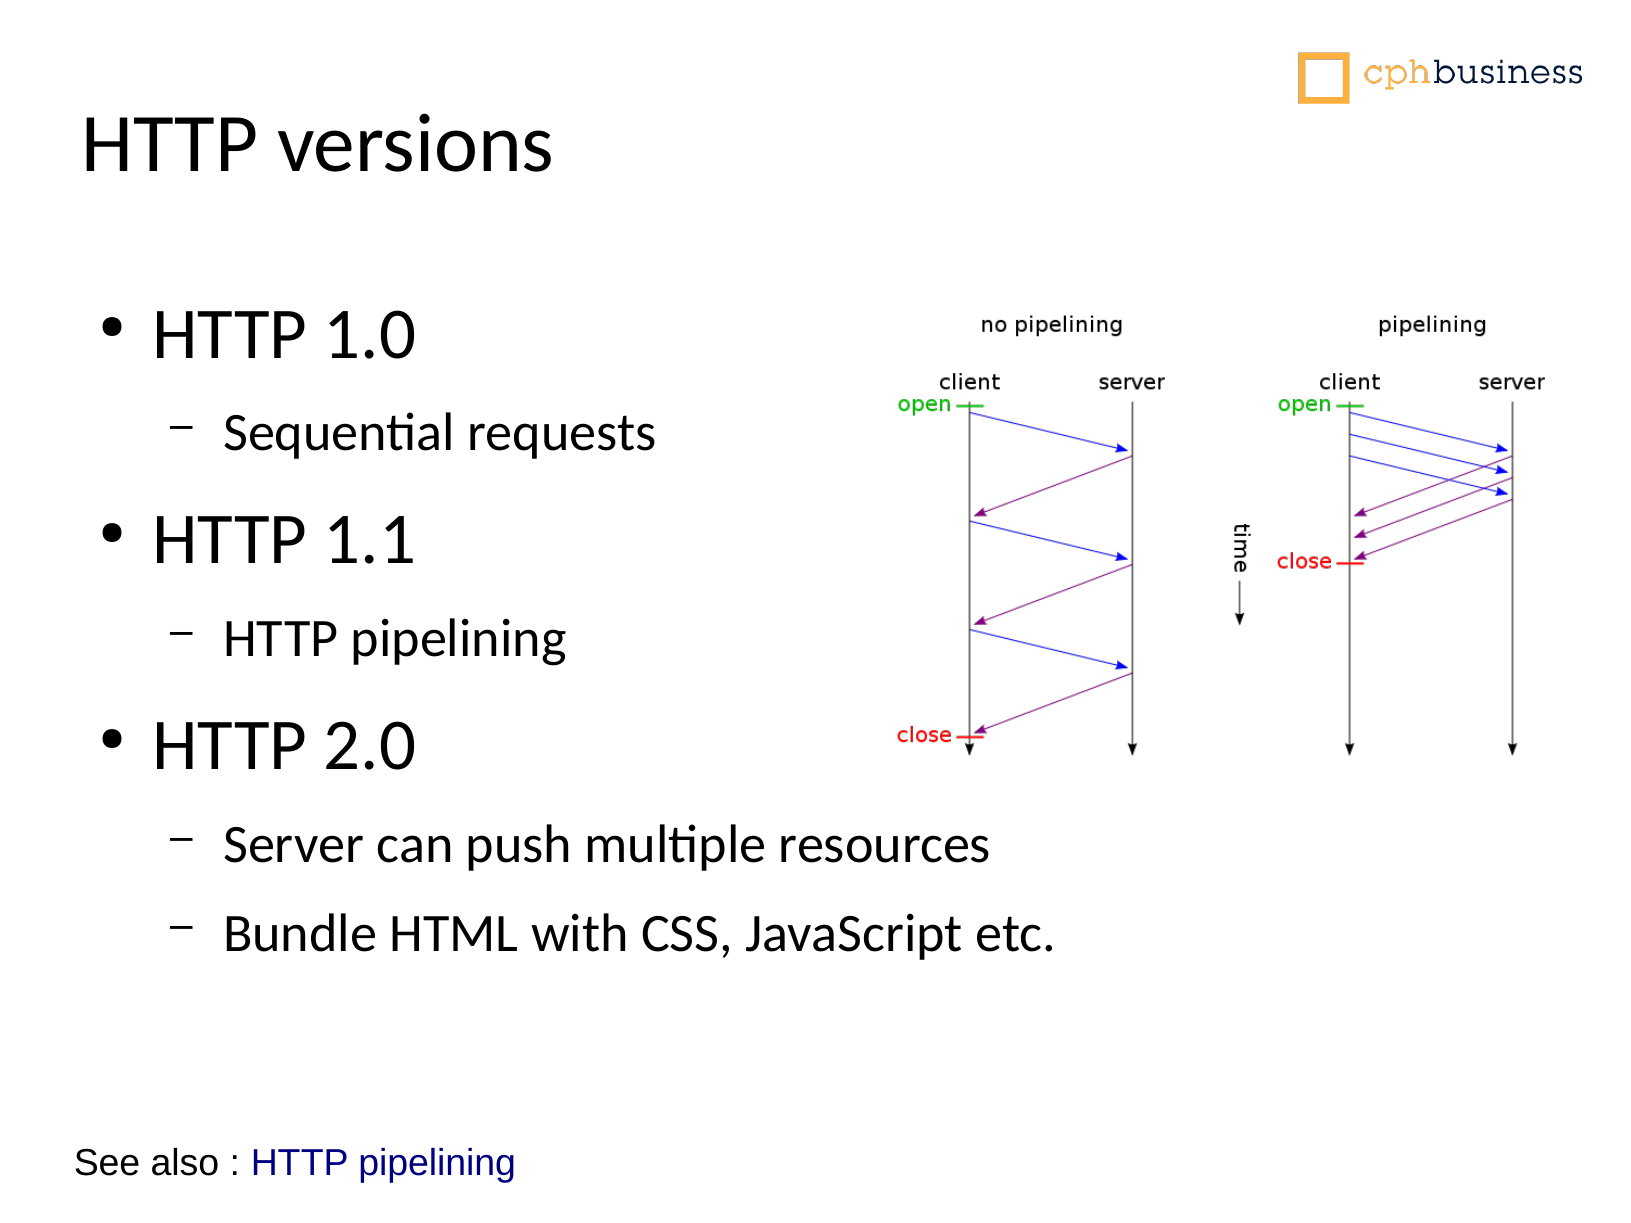

HTTP versions
# HTTP 1.0
Sequential requests
HTTP 1.1
HTTP pipelining
HTTP 2.0
Server can push multiple resources
Bundle HTML with CSS, JavaScript etc.
See also : HTTP pipelining